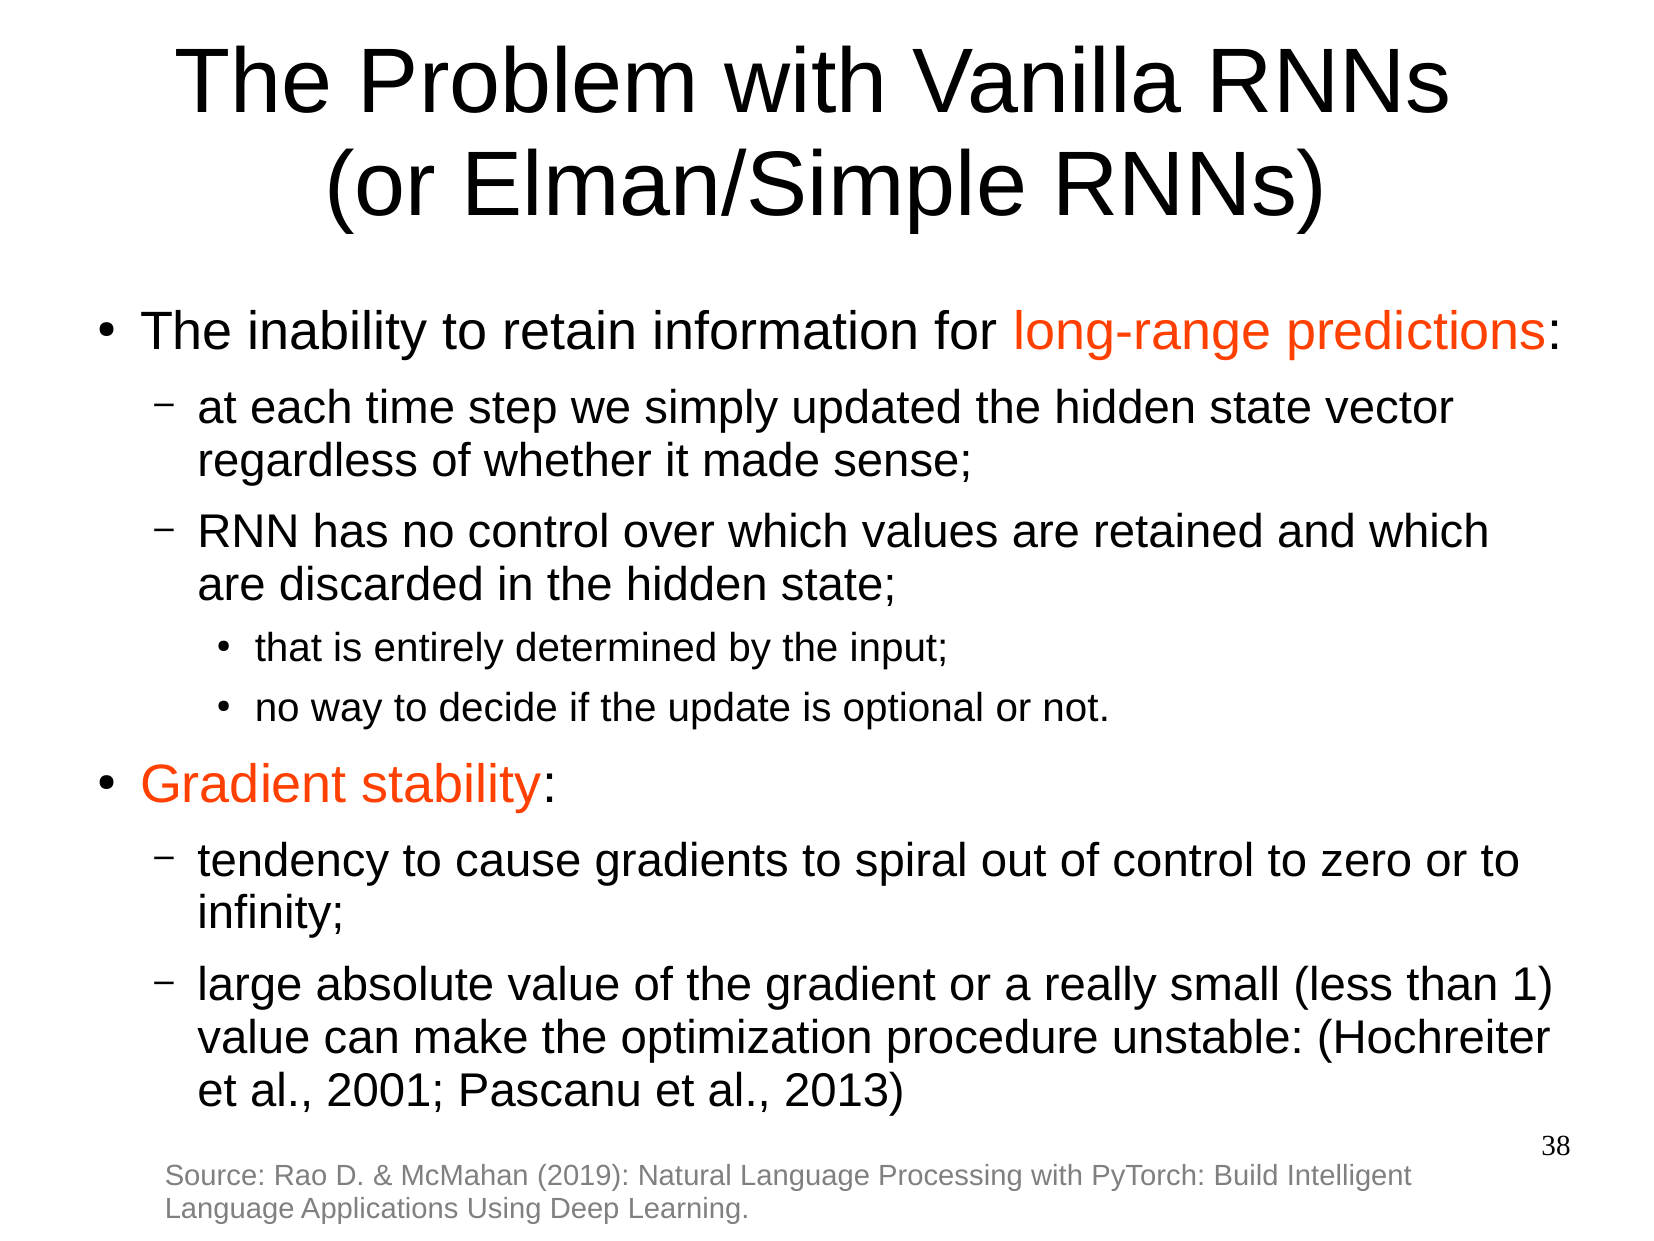

# The Problem with Vanilla RNNs (or Elman/Simple RNNs)
The inability to retain information for long­-range predictions:
at each time step we simply updated the hidden state vector regardless of whether it made sense;
RNN has no control over which values are retained and which are discarded in the hidden state;
that is entirely determined by the input;
no way to decide if the update is optional or not.
Gradient stability:
tendency to cause gradients to spiral out of control to zero or to infinity;
large absolute value of the gradient or a really small (less than 1) value can make the optimization procedure unstable: (Hochreiter et al., 2001; Pascanu et al., 2013)
38
Source: Rao D. & McMahan (2019): Natural Language Processing with PyTorch: Build Intelligent Language Applications Using Deep Learning.